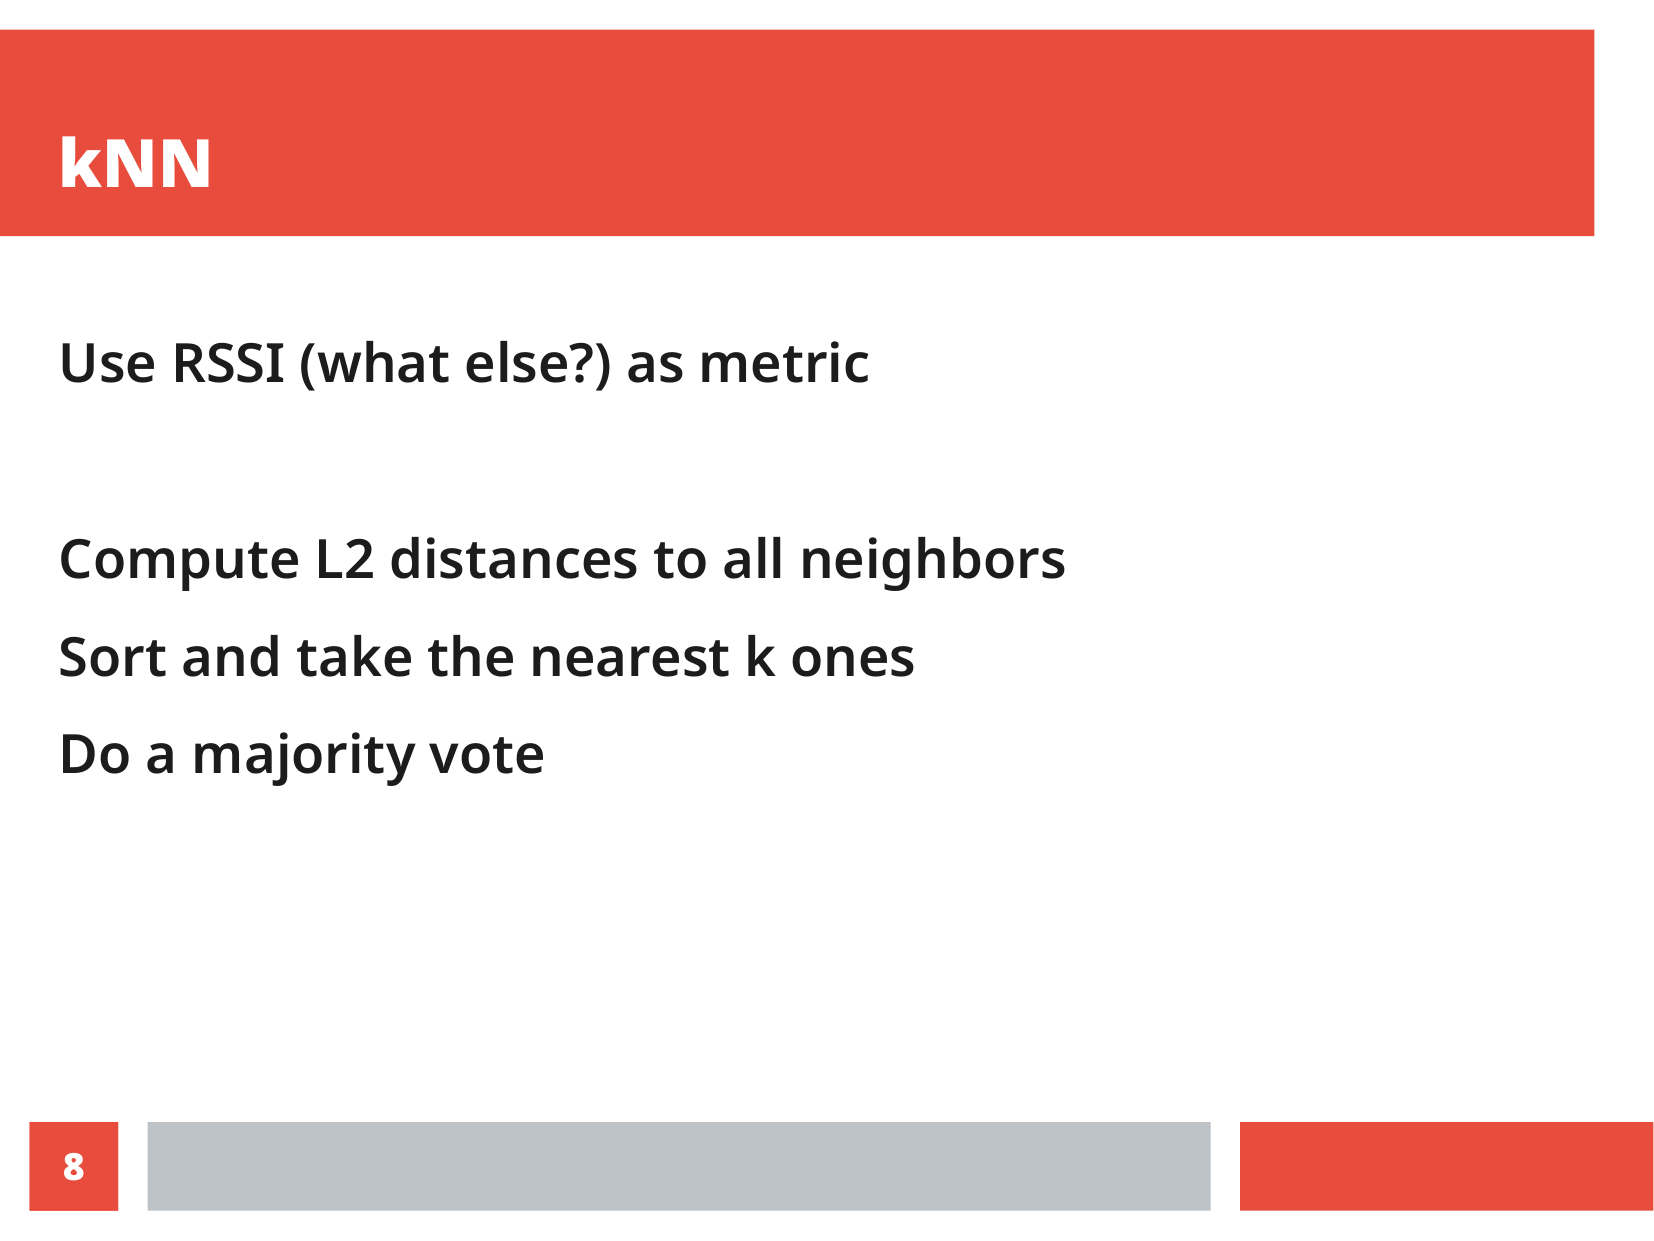

# kNN
Use RSSI (what else?) as metric
Compute L2 distances to all neighbors
Sort and take the nearest k ones
Do a majority vote
8